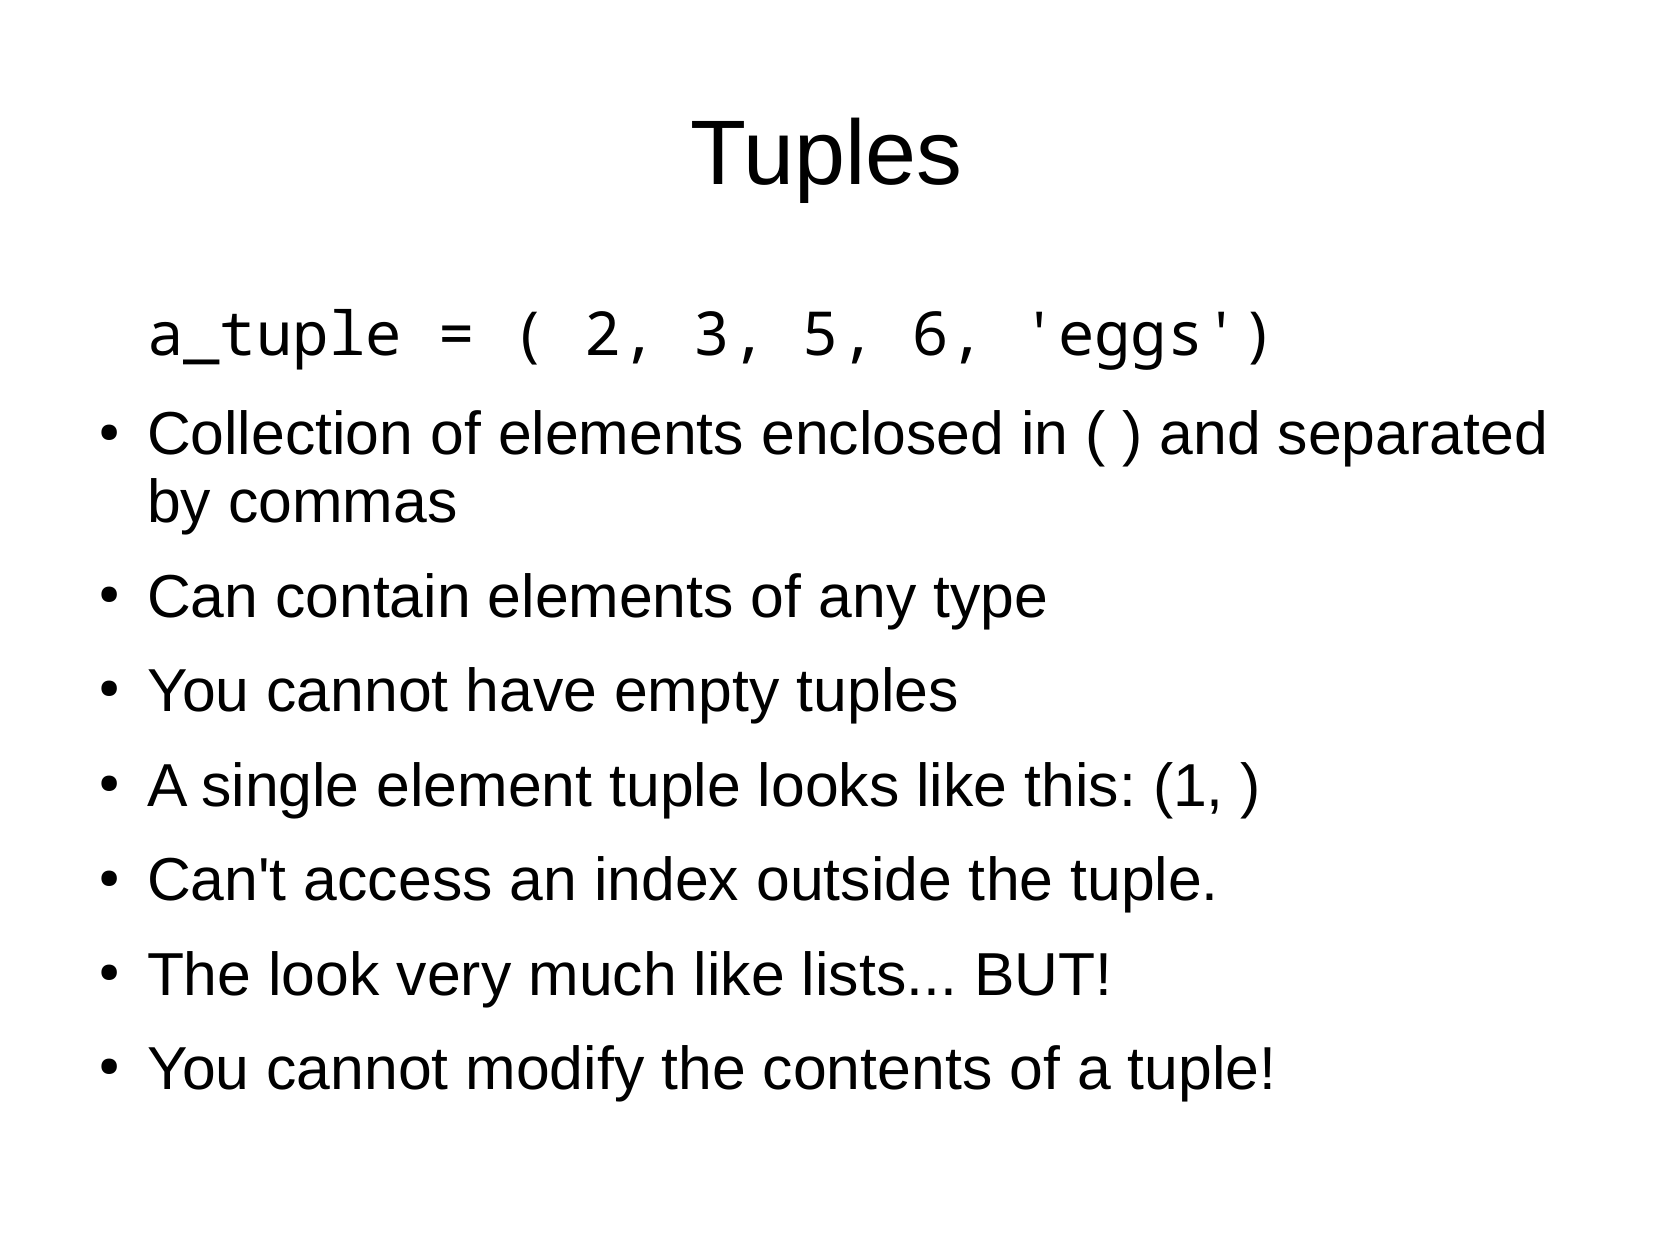

# Tuples
a_tuple = ( 2, 3, 5, 6, 'eggs')
Collection of elements enclosed in ( ) and separated by commas
Can contain elements of any type
You cannot have empty tuples
A single element tuple looks like this: (1, )
Can't access an index outside the tuple.
The look very much like lists... BUT!
You cannot modify the contents of a tuple!